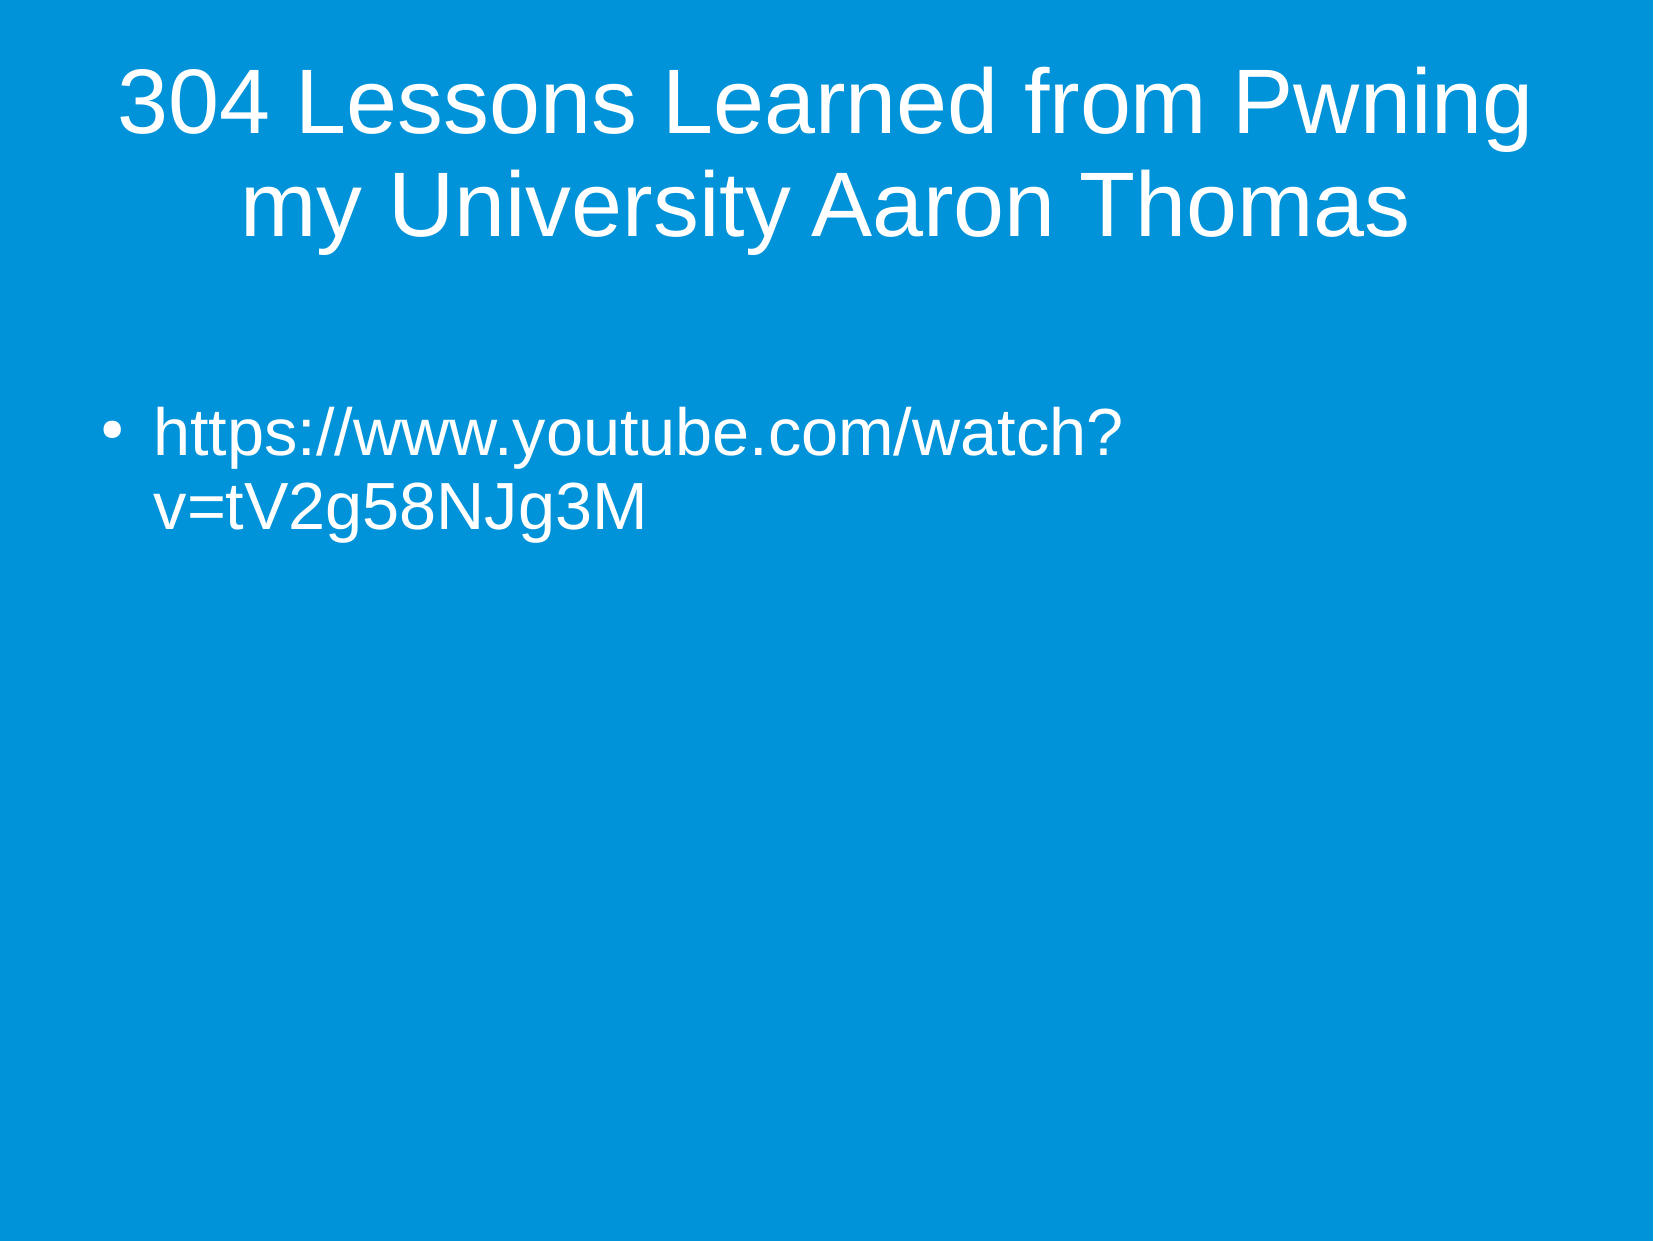

# 304 Lessons Learned from Pwning my University Aaron Thomas
https://www.youtube.com/watch?v=tV2g58NJg3M